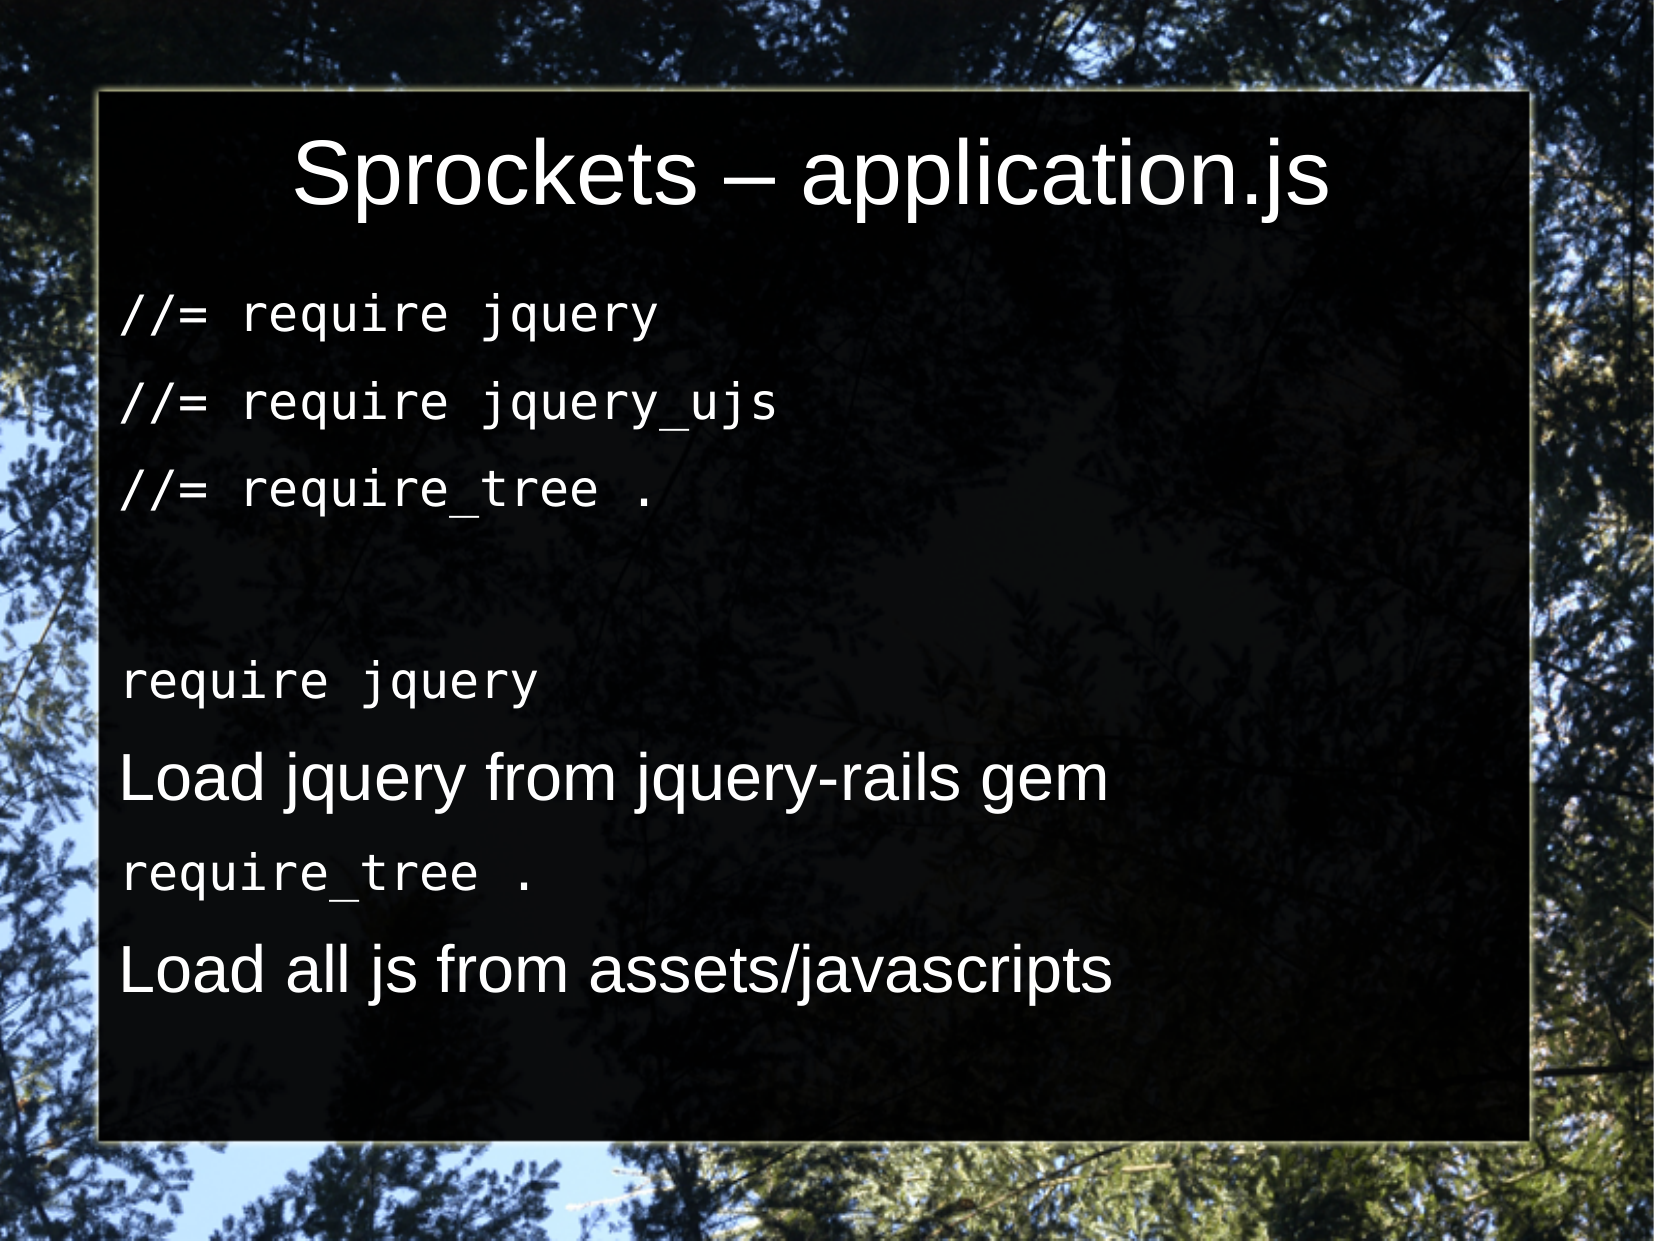

# Sprockets – application.js
//= require jquery
//= require jquery_ujs
//= require_tree .
require jquery
Load jquery from jquery-rails gem
require_tree .
Load all js from assets/javascripts